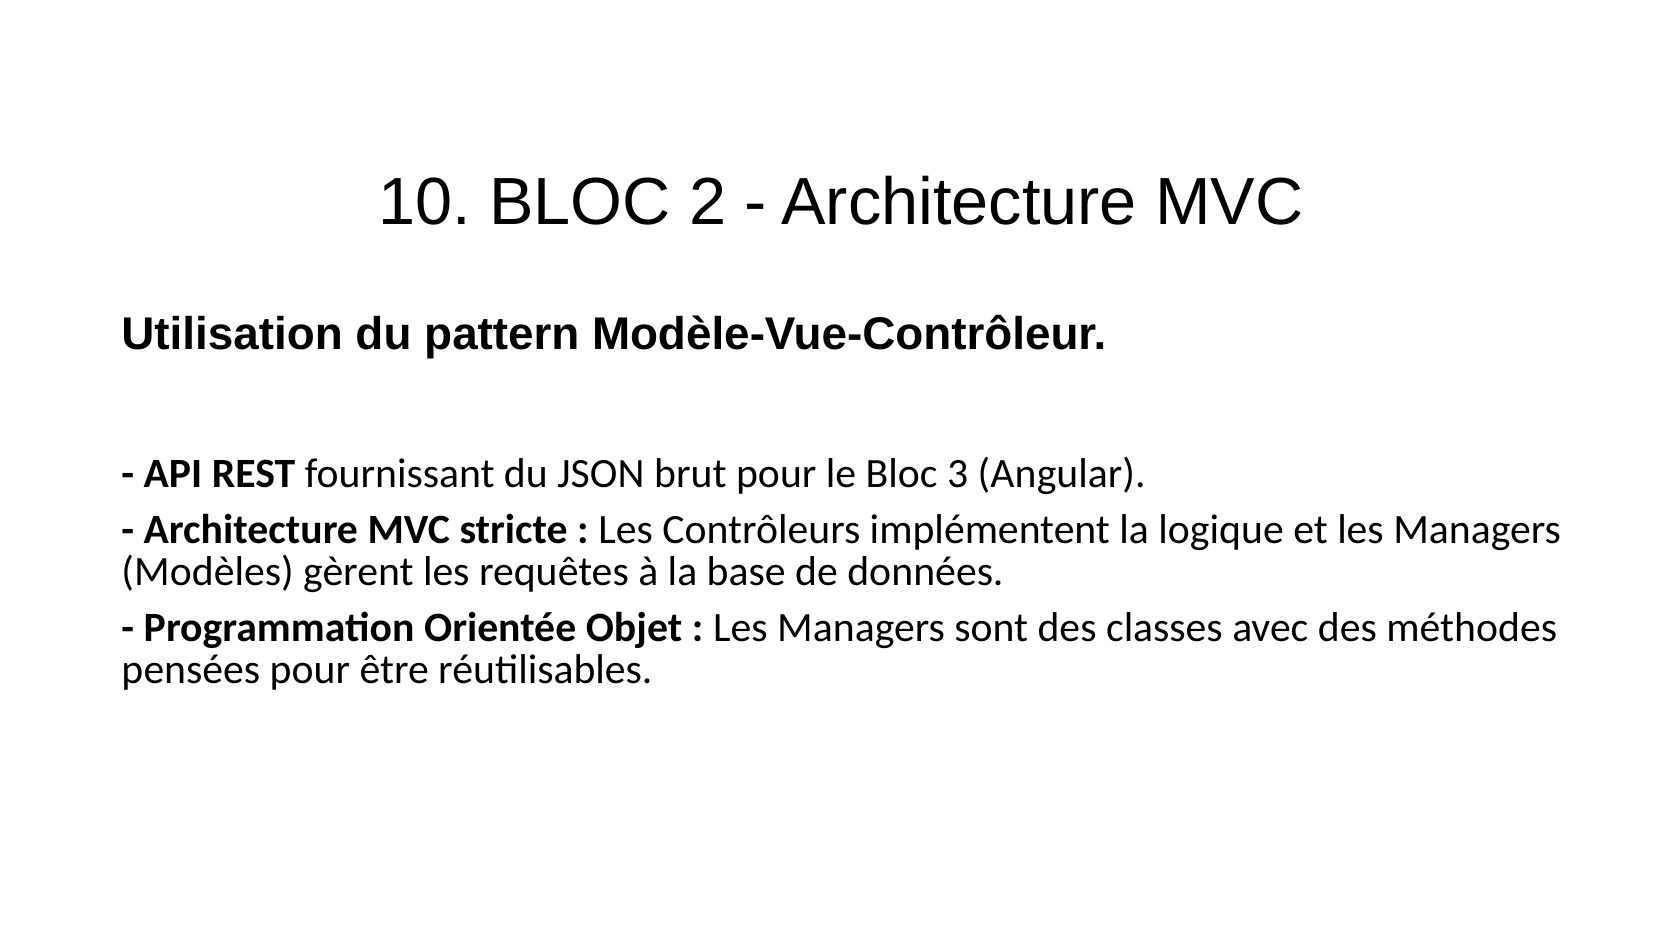

# 10. BLOC 2 - Architecture MVC
Utilisation du pattern Modèle-Vue-Contrôleur.
- API REST fournissant du JSON brut pour le Bloc 3 (Angular).
- Architecture MVC stricte : Les Contrôleurs implémentent la logique et les Managers (Modèles) gèrent les requêtes à la base de données.
- Programmation Orientée Objet : Les Managers sont des classes avec des méthodes pensées pour être réutilisables.